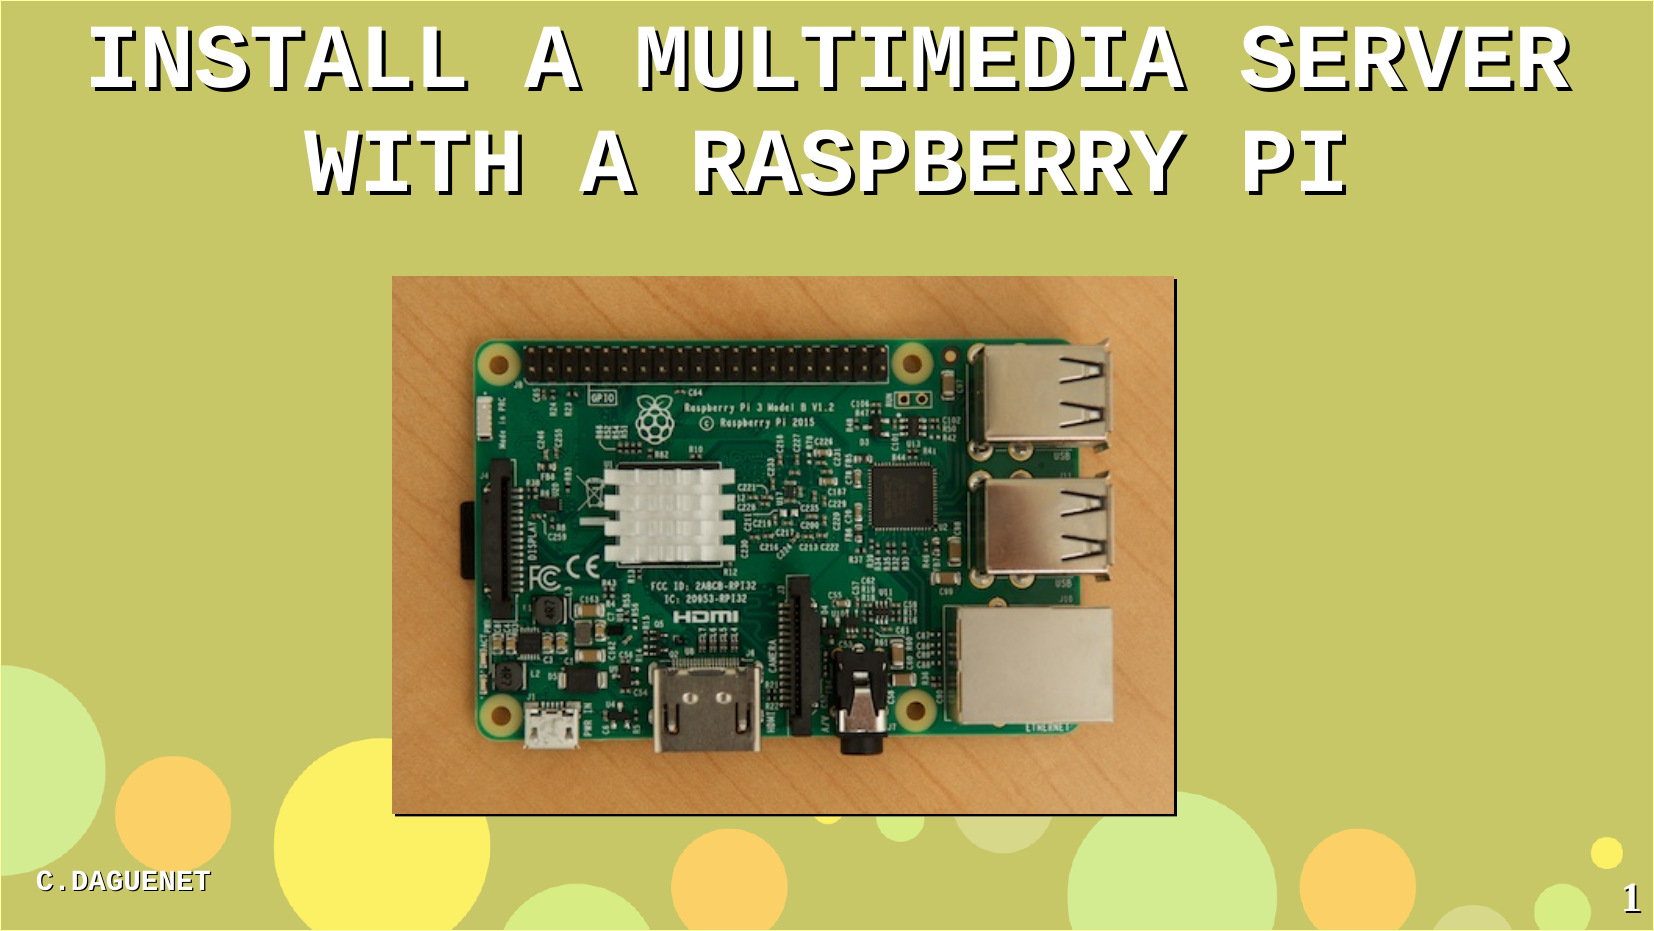

# INSTALL A MULTIMEDIA SERVER WITH A RASPBERRY PI
1